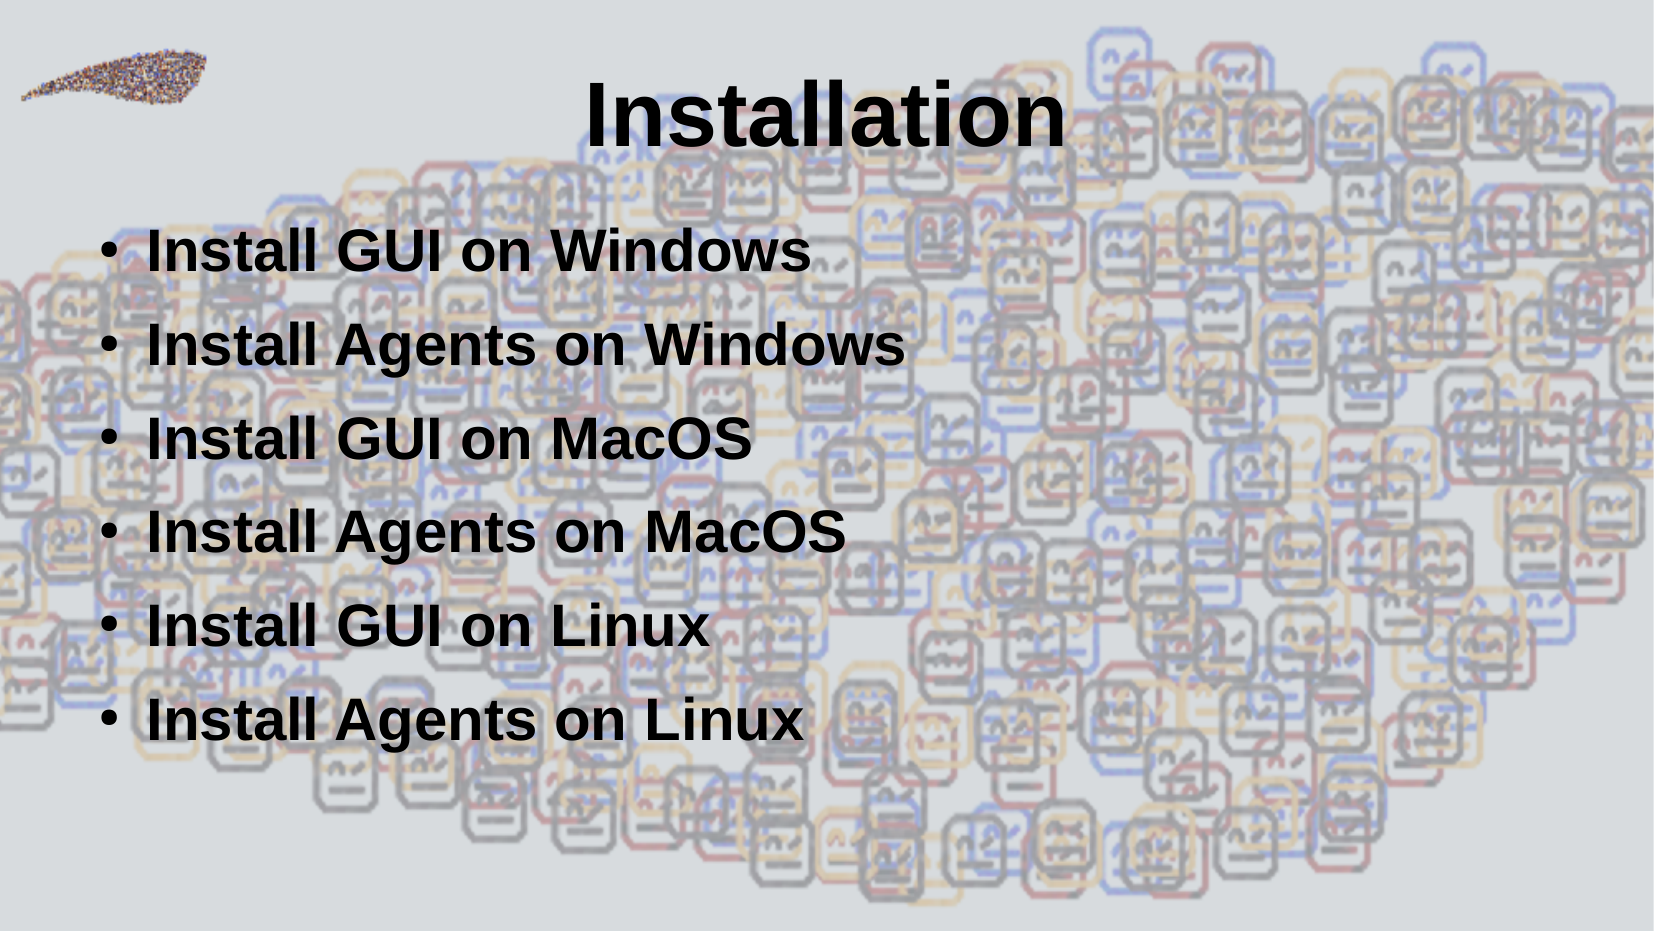

# Installation
Install GUI on Windows
Install Agents on Windows
Install GUI on MacOS
Install Agents on MacOS
Install GUI on Linux
Install Agents on Linux